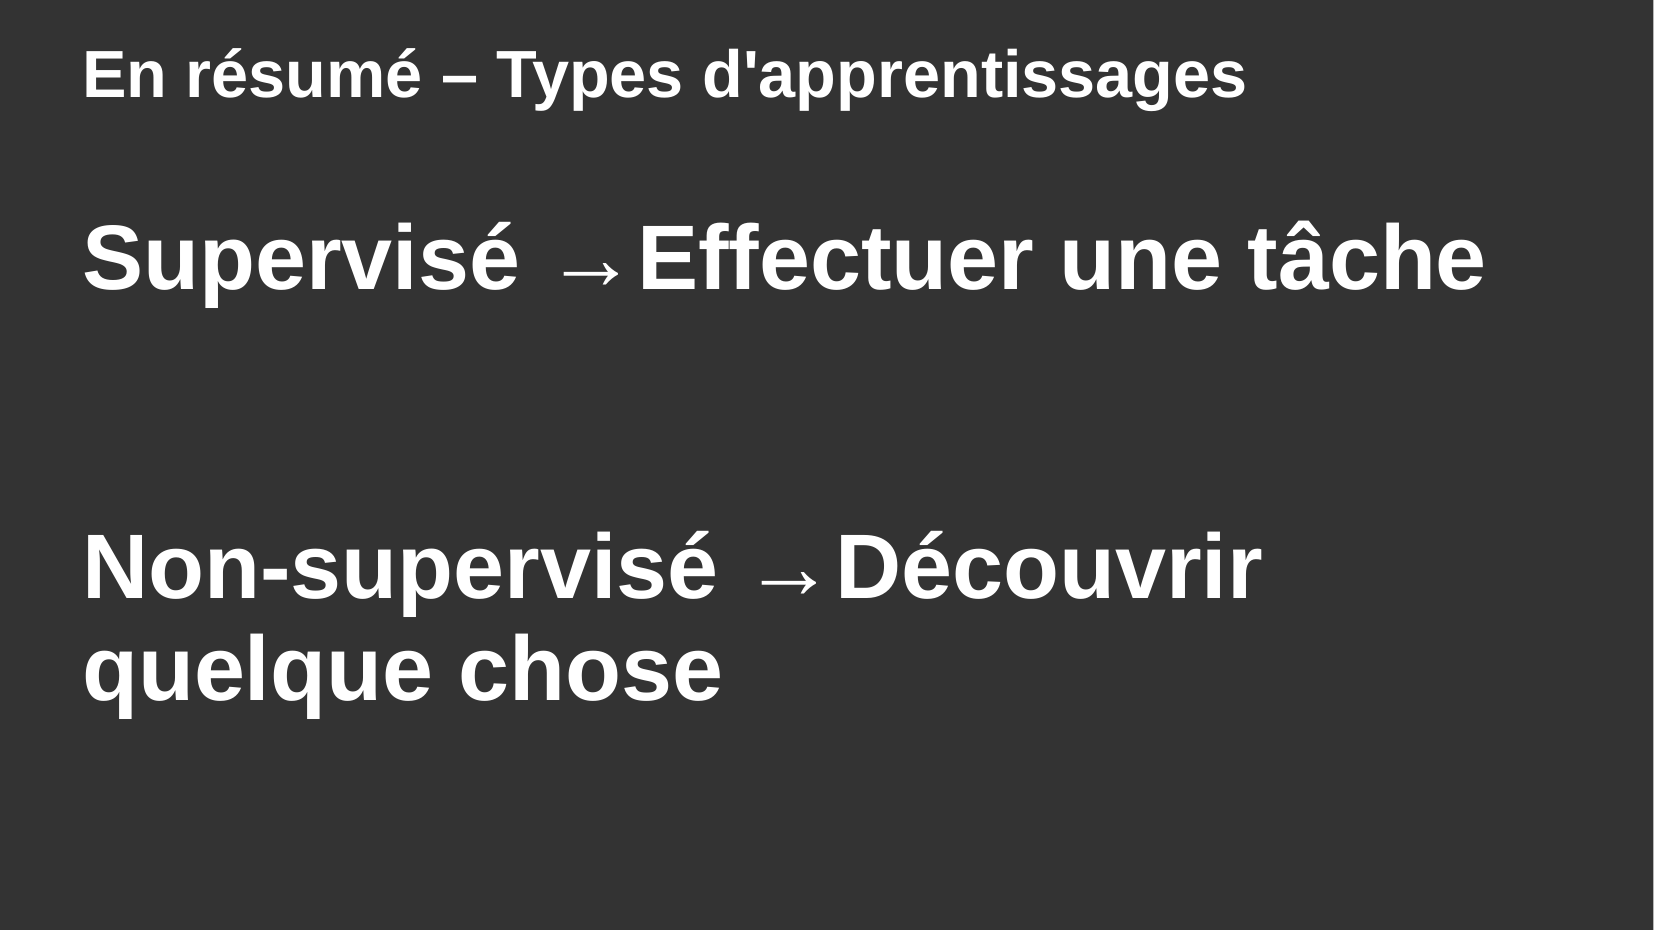

# En résumé – Types d'apprentissages
Supervisé →Effectuer une tâche
Non-supervisé →Découvrir quelque chose